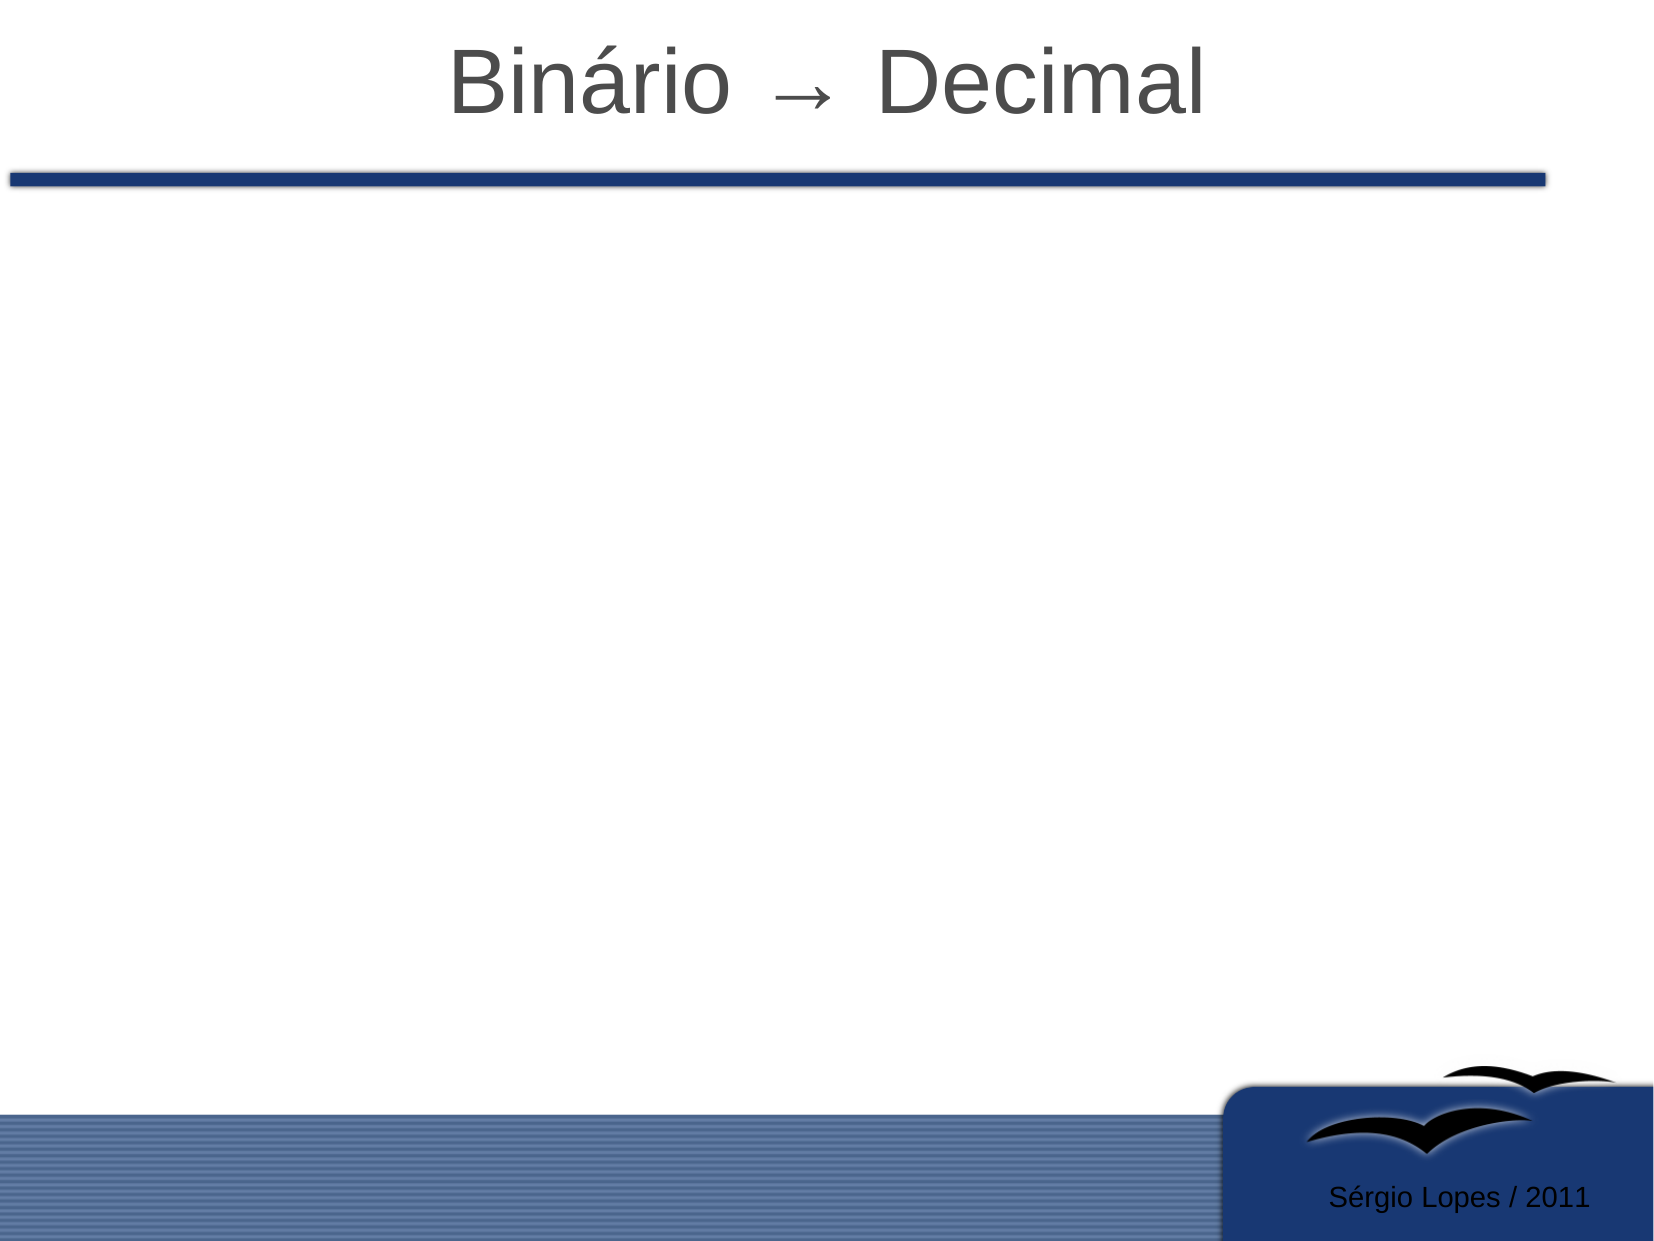

# Binário → Decimal
Sérgio Lopes / 2011